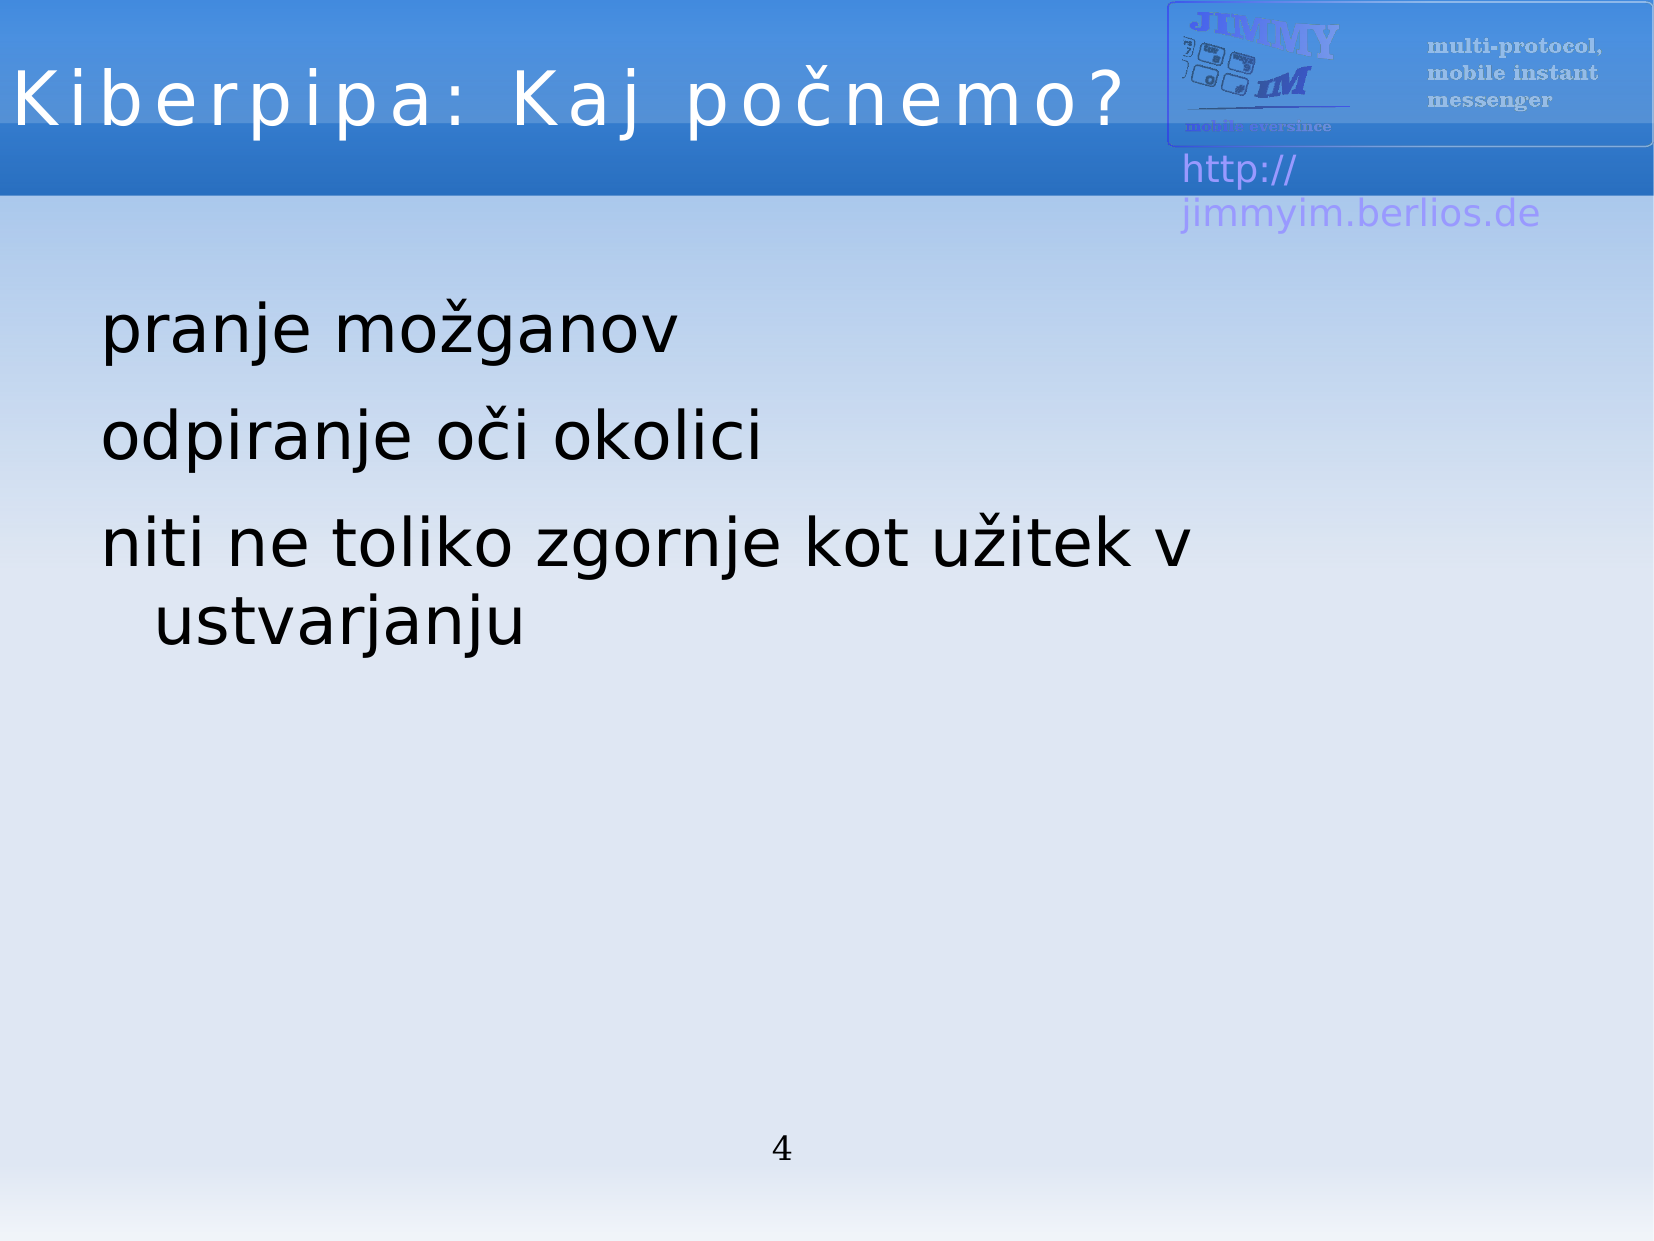

# Kiberpipa: Kaj počnemo?
pranje možganov
odpiranje oči okolici
niti ne toliko zgornje kot užitek v ustvarjanju
4